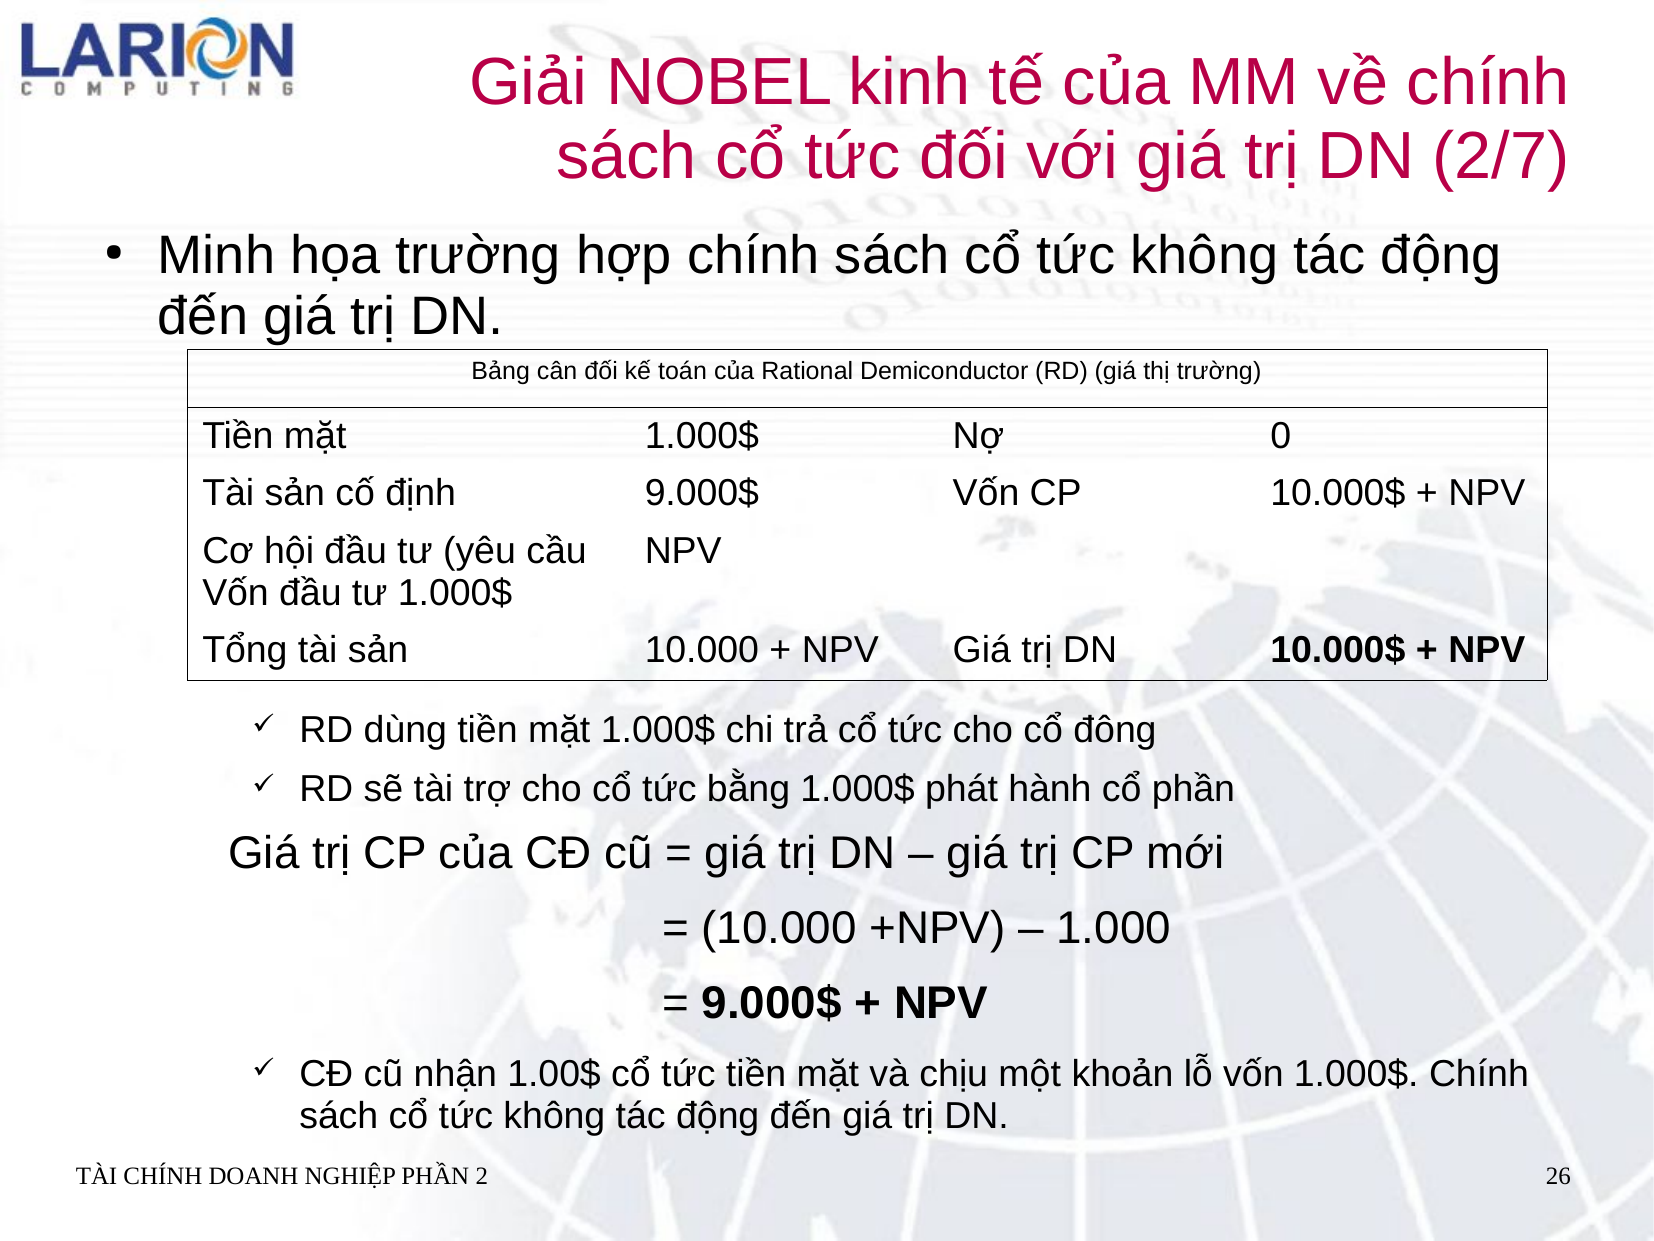

# Giải NOBEL kinh tế của MM về chính sách cổ tức đối với giá trị DN (2/7)
Minh họa trường hợp chính sách cổ tức không tác động đến giá trị DN.
RD dùng tiền mặt 1.000$ chi trả cổ tức cho cổ đông
RD sẽ tài trợ cho cổ tức bằng 1.000$ phát hành cổ phần
Giá trị CP của CĐ cũ = giá trị DN – giá trị CP mới
 = (10.000 +NPV) – 1.000
 = 9.000$ + NPV
CĐ cũ nhận 1.00$ cổ tức tiền mặt và chịu một khoản lỗ vốn 1.000$. Chính sách cổ tức không tác động đến giá trị DN.
| Bảng cân đối kế toán của Rational Demiconductor (RD) (giá thị trường) | | | |
| --- | --- | --- | --- |
| Tiền mặt | 1.000$ | Nợ | 0 |
| Tài sản cố định | 9.000$ | Vốn CP | 10.000$ + NPV |
| Cơ hội đầu tư (yêu cầu Vốn đầu tư 1.000$ | NPV | | |
| Tổng tài sản | 10.000 + NPV | Giá trị DN | 10.000$ + NPV |
TÀI CHÍNH DOANH NGHIỆP PHẦN 2
26